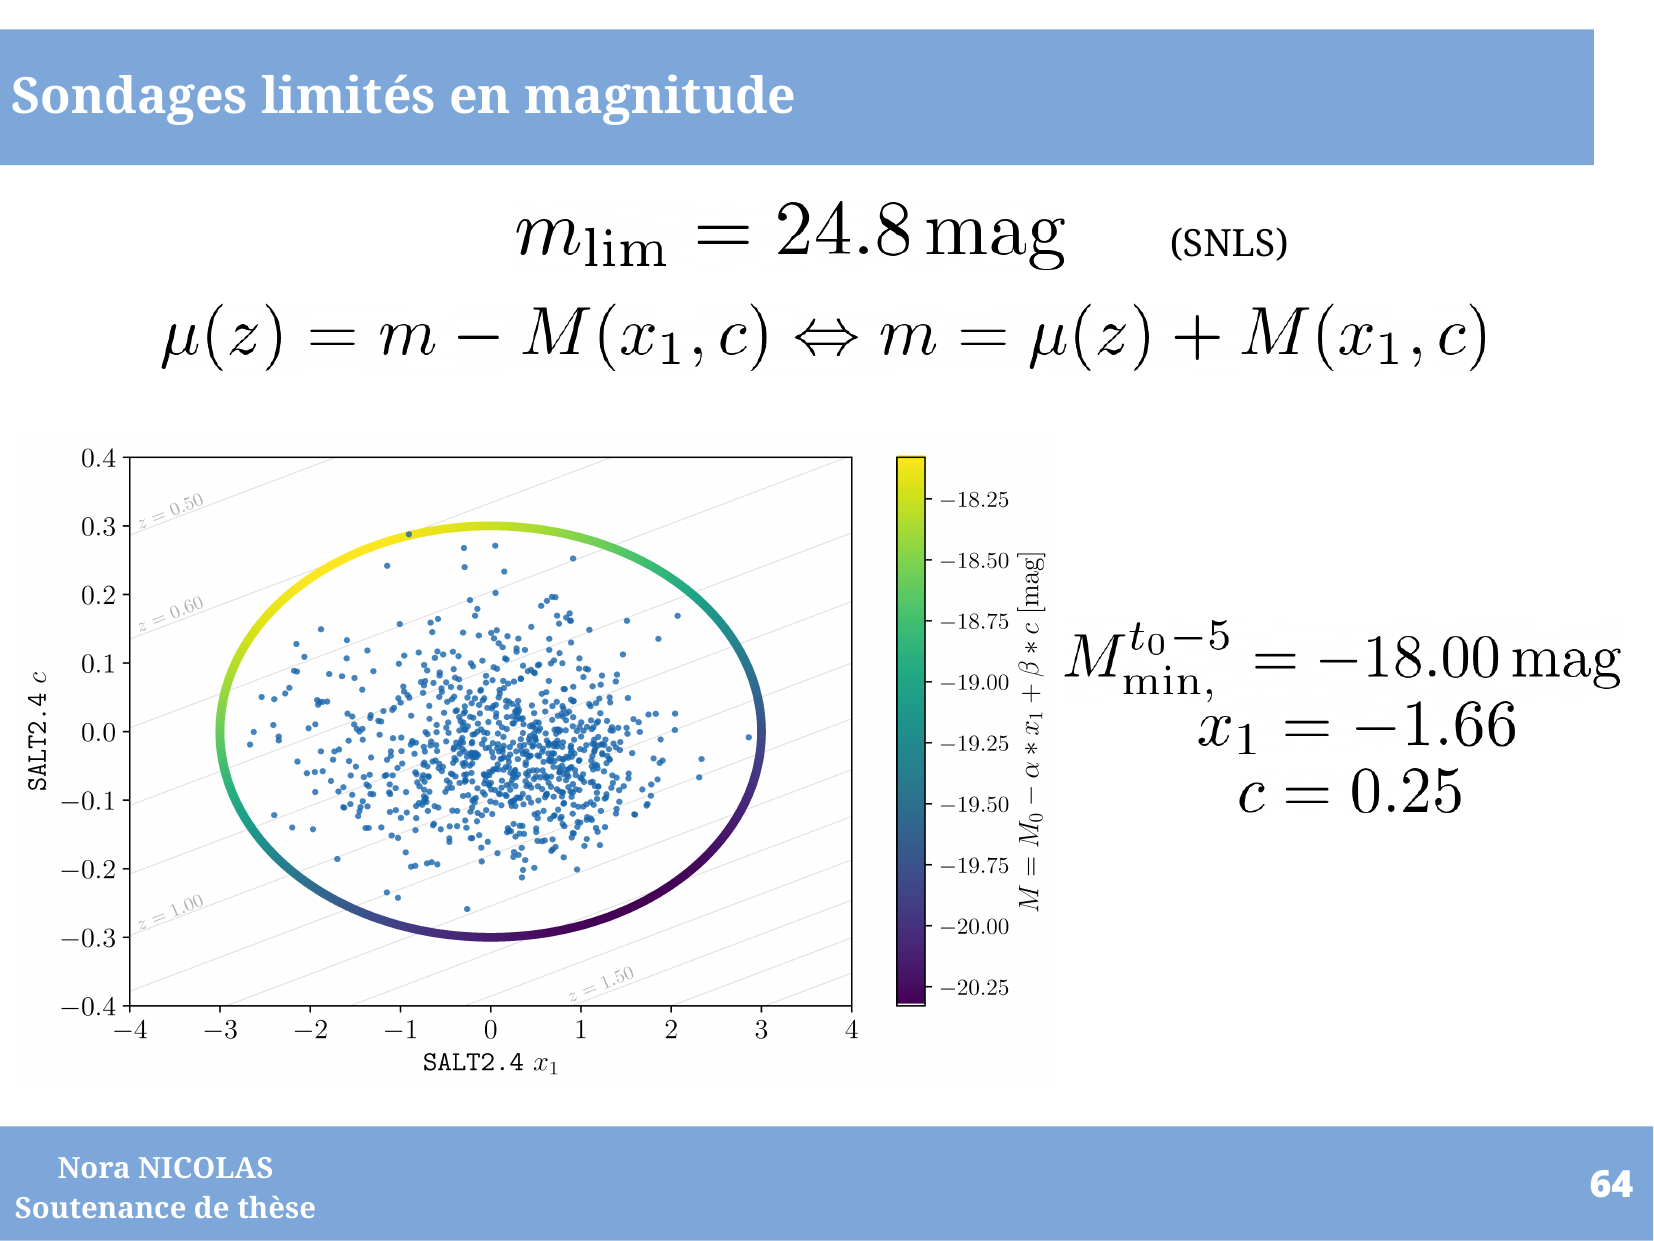

# Sondages limités en magnitude
(SNLS)
64